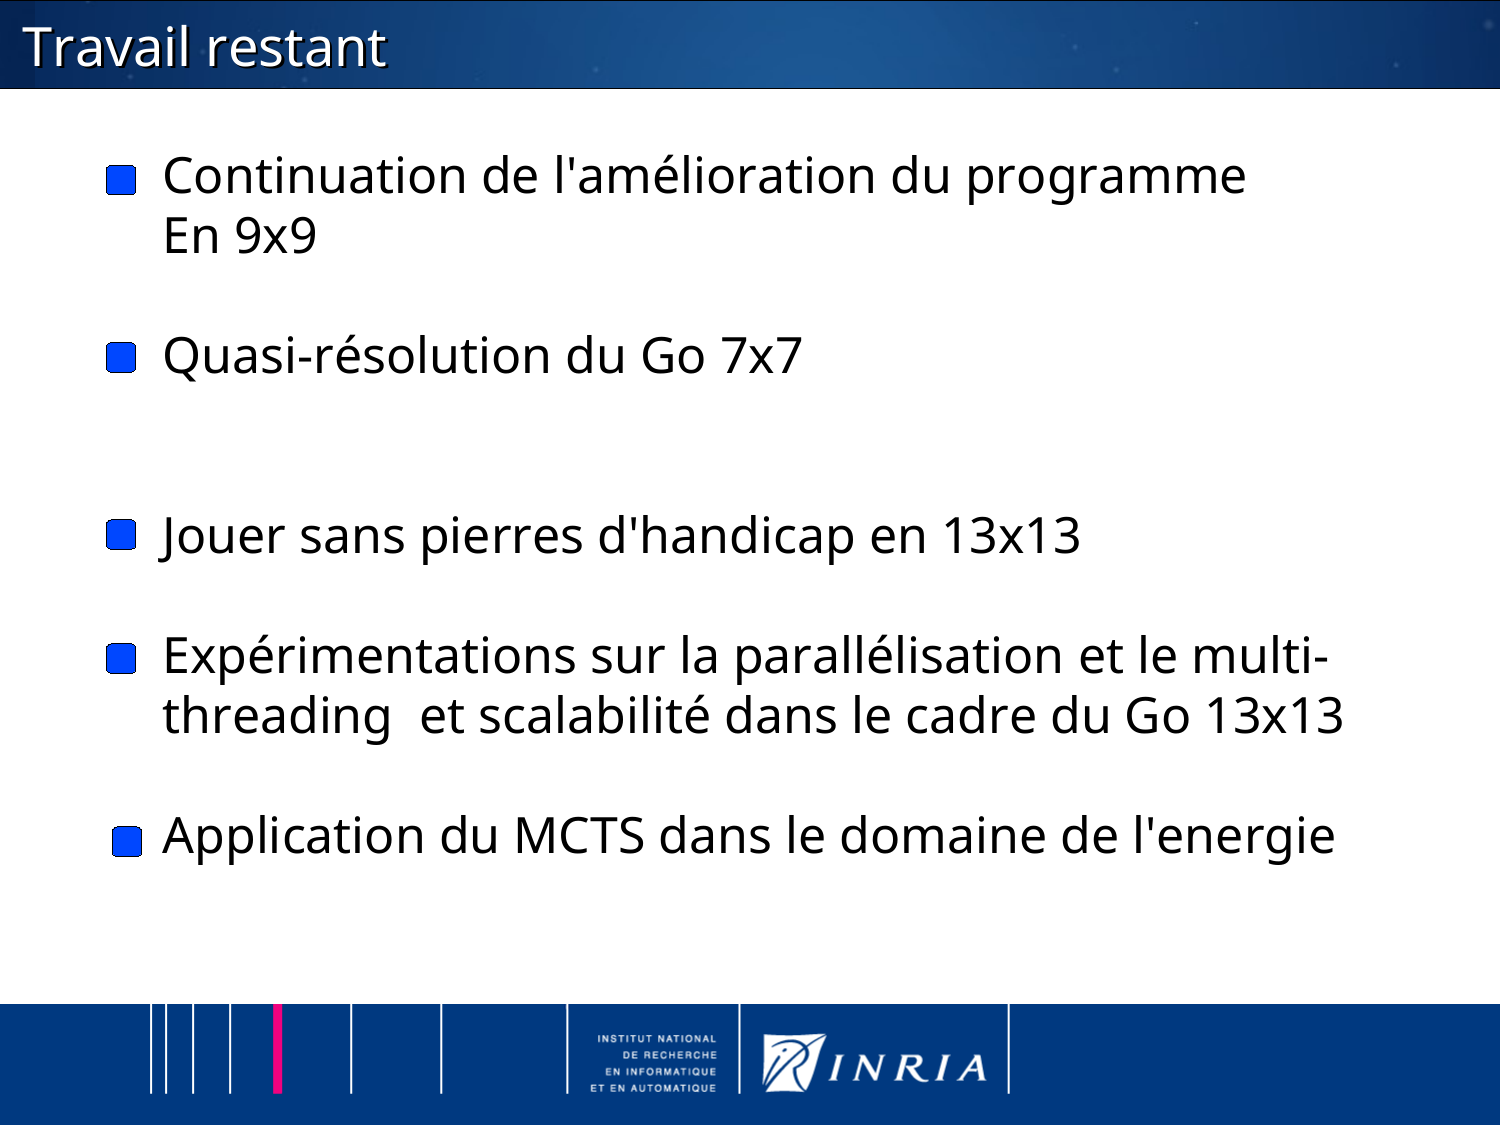

Travail restant
Continuation de l'amélioration du programme
En 9x9
Quasi-résolution du Go 7x7
Jouer sans pierres d'handicap en 13x13
Expérimentations sur la parallélisation et le multi-threading et scalabilité dans le cadre du Go 13x13
Application du MCTS dans le domaine de l'energie